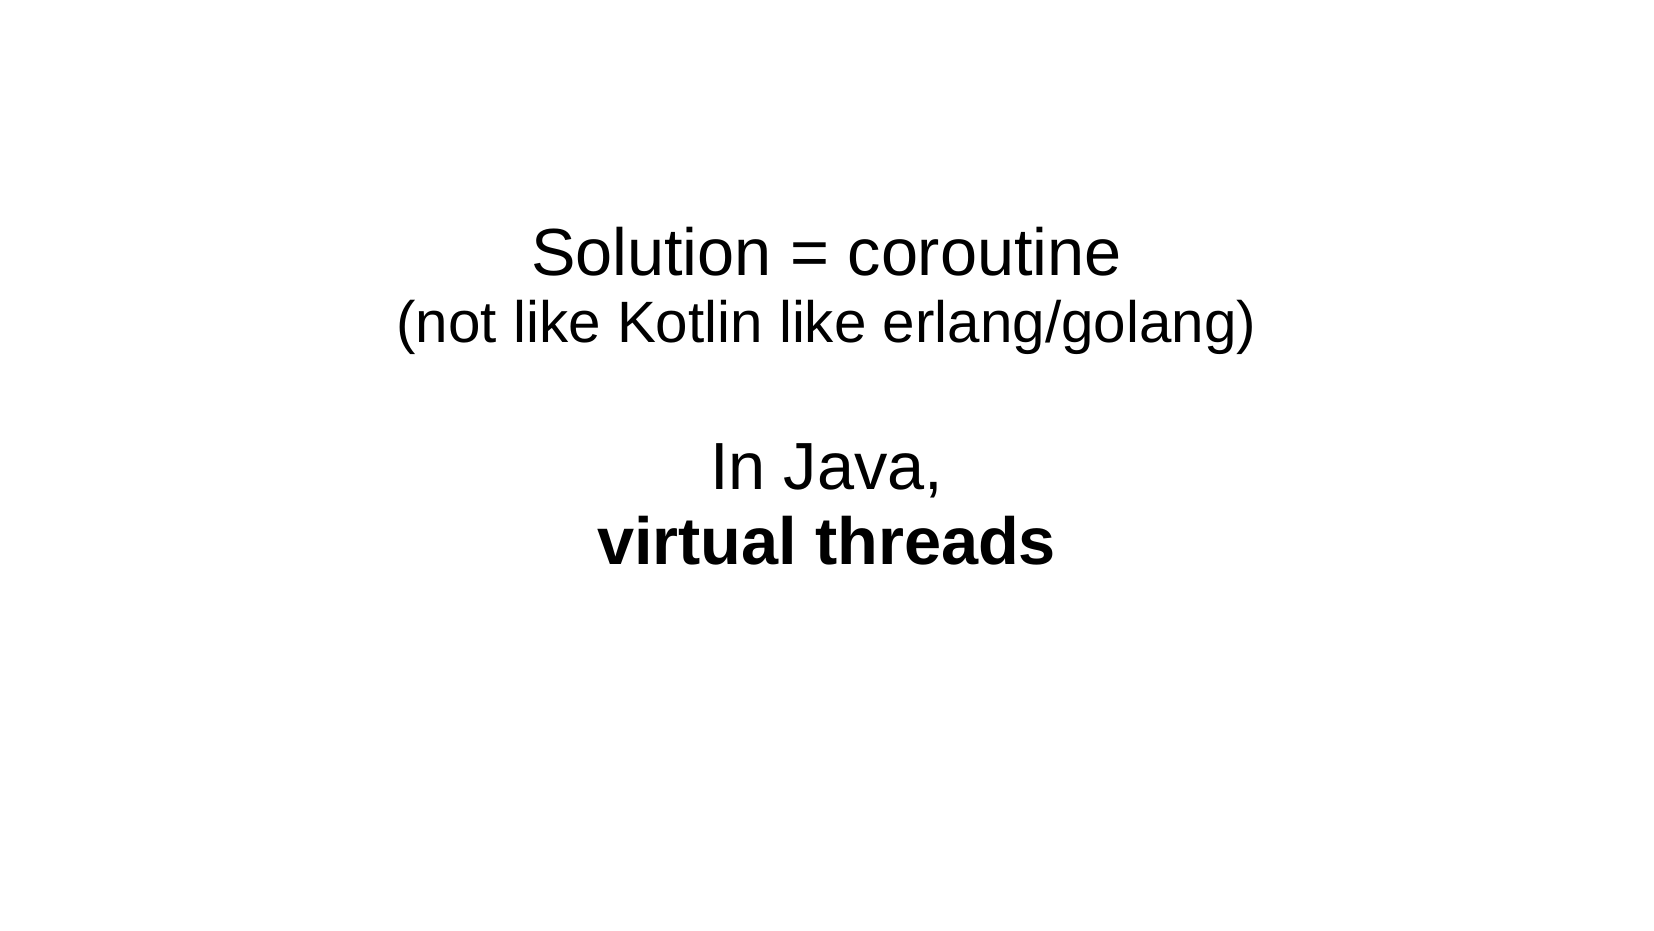

# Solution = coroutine (not like Kotlin like erlang/golang) In Java, virtual threads